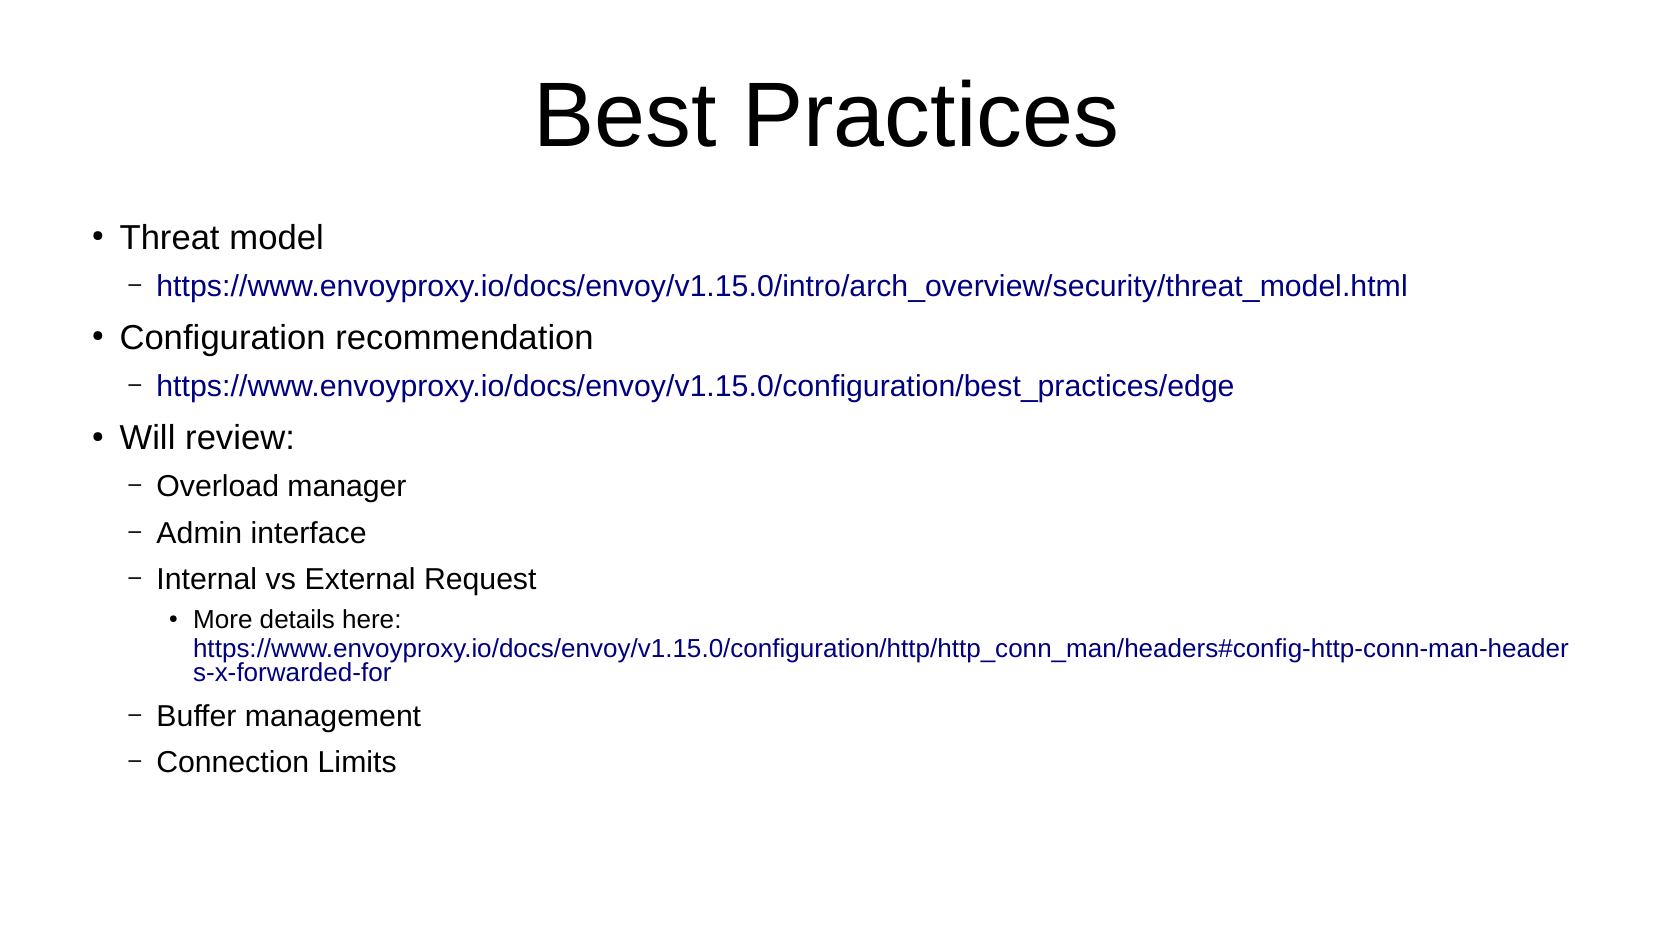

# Best Practices
Threat model
https://www.envoyproxy.io/docs/envoy/v1.15.0/intro/arch_overview/security/threat_model.html
Configuration recommendation
https://www.envoyproxy.io/docs/envoy/v1.15.0/configuration/best_practices/edge
Will review:
Overload manager
Admin interface
Internal vs External Request
More details here: https://www.envoyproxy.io/docs/envoy/v1.15.0/configuration/http/http_conn_man/headers#config-http-conn-man-headers-x-forwarded-for
Buffer management
Connection Limits